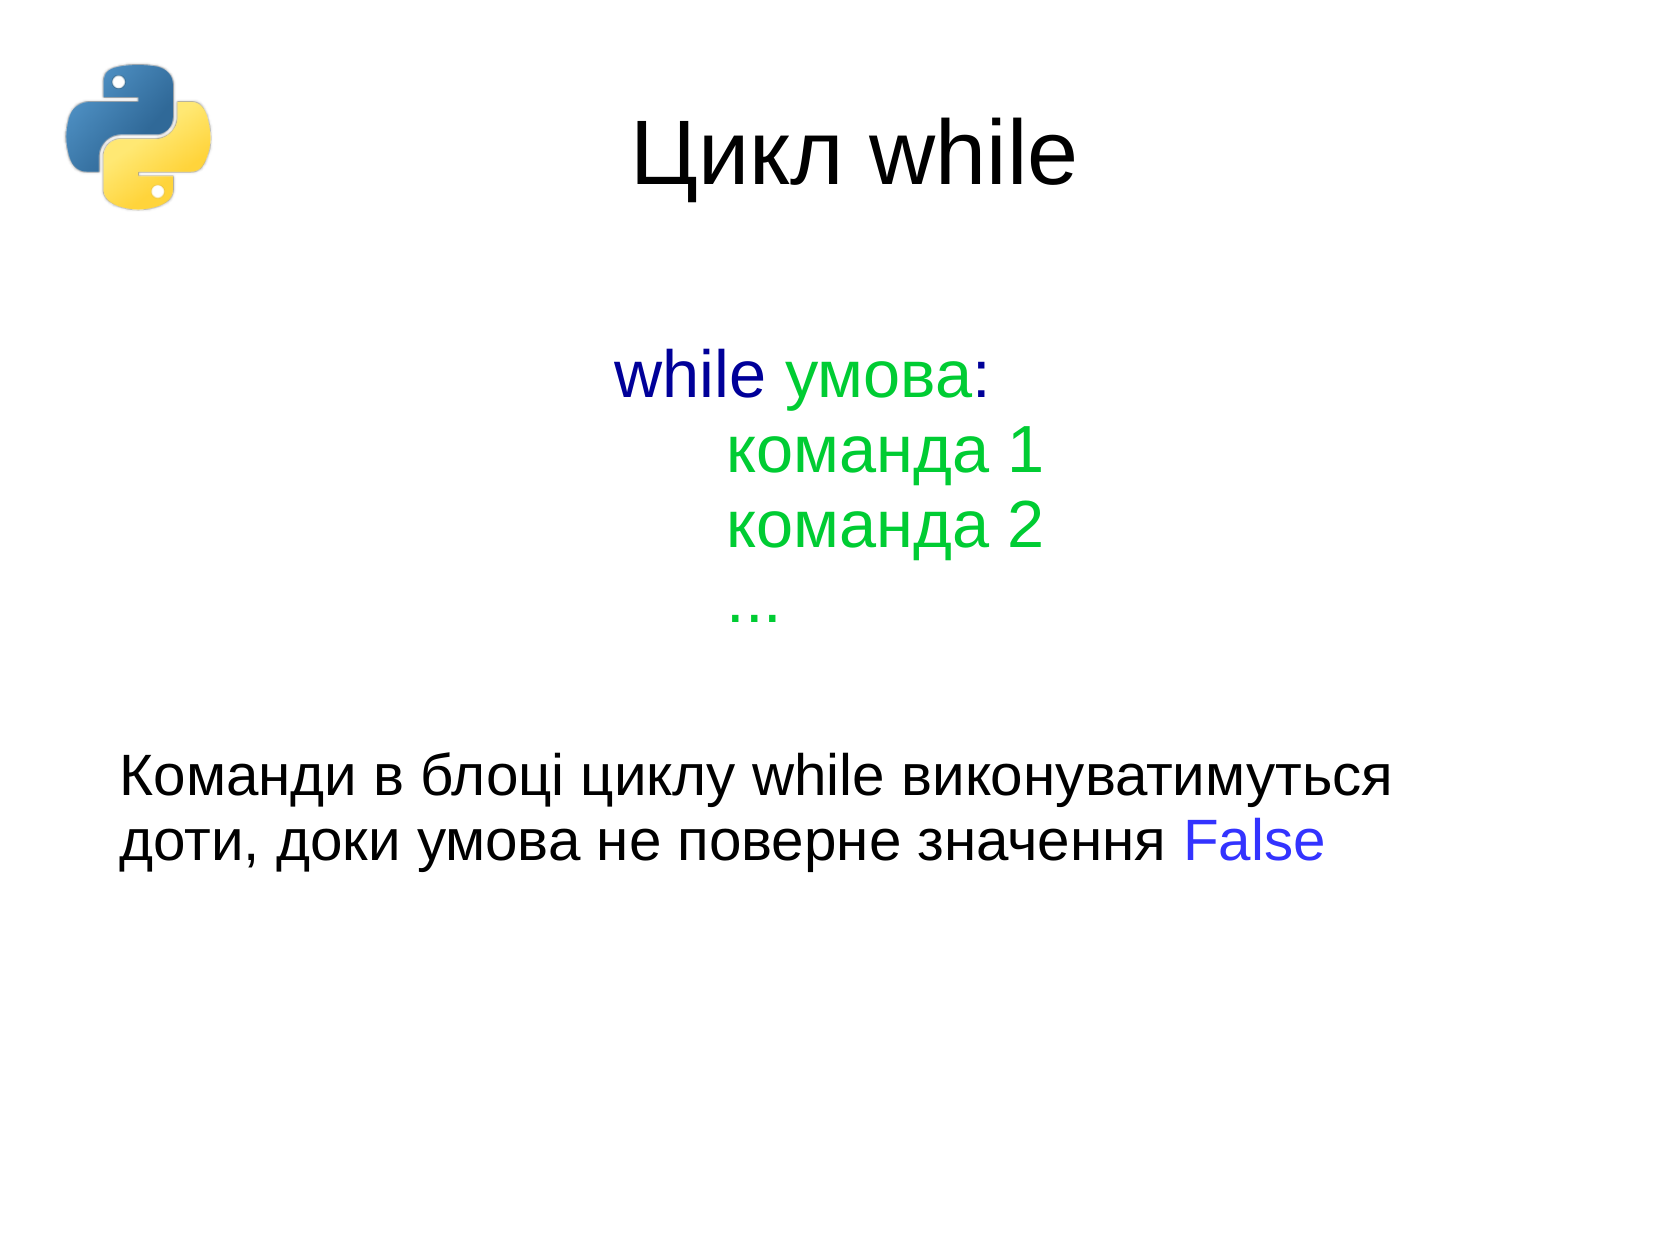

# Цикл while
while умова:
	 команда 1
	 команда 2
	 ...
Команди в блоці циклу while виконуватимуться доти, доки умова не поверне значення False